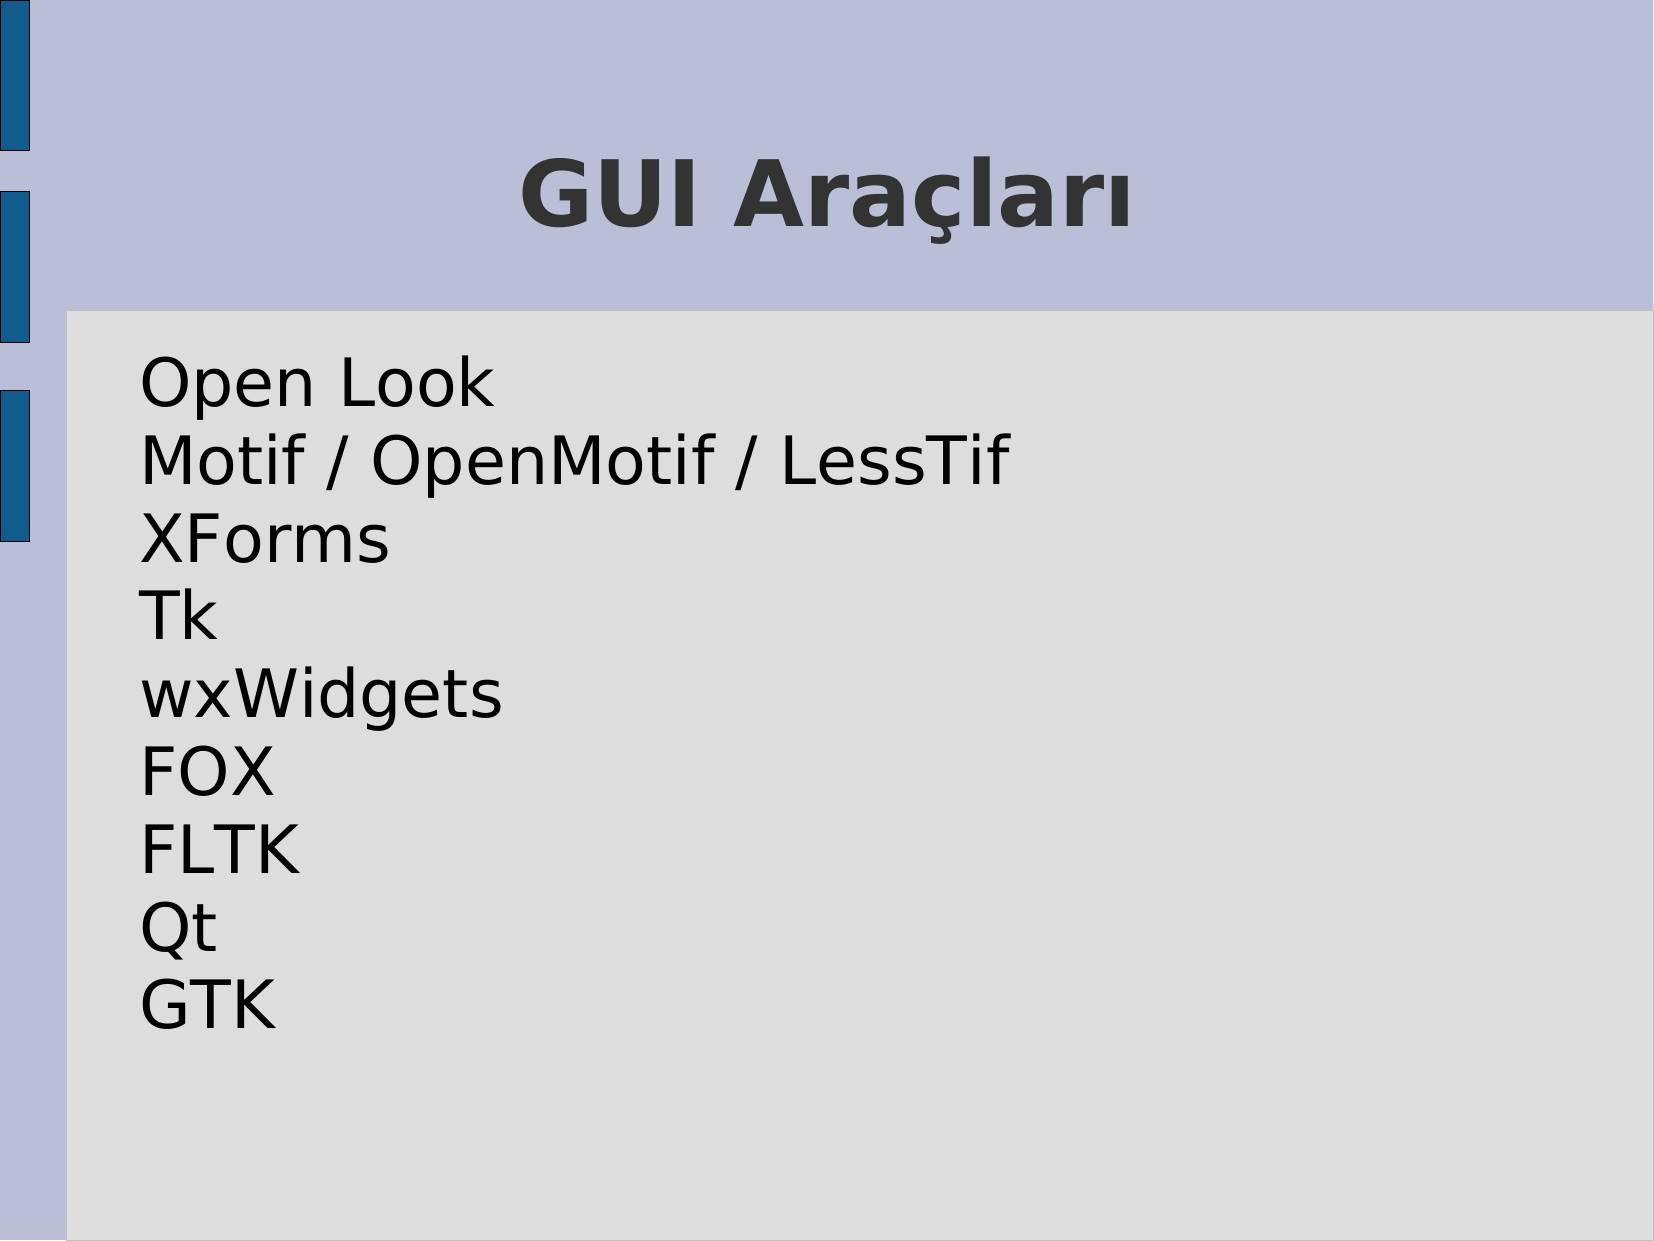

# GUI Araçları
Open Look
Motif / OpenMotif / LessTif
XForms
Tk
wxWidgets
FOX
FLTK
Qt
GTK